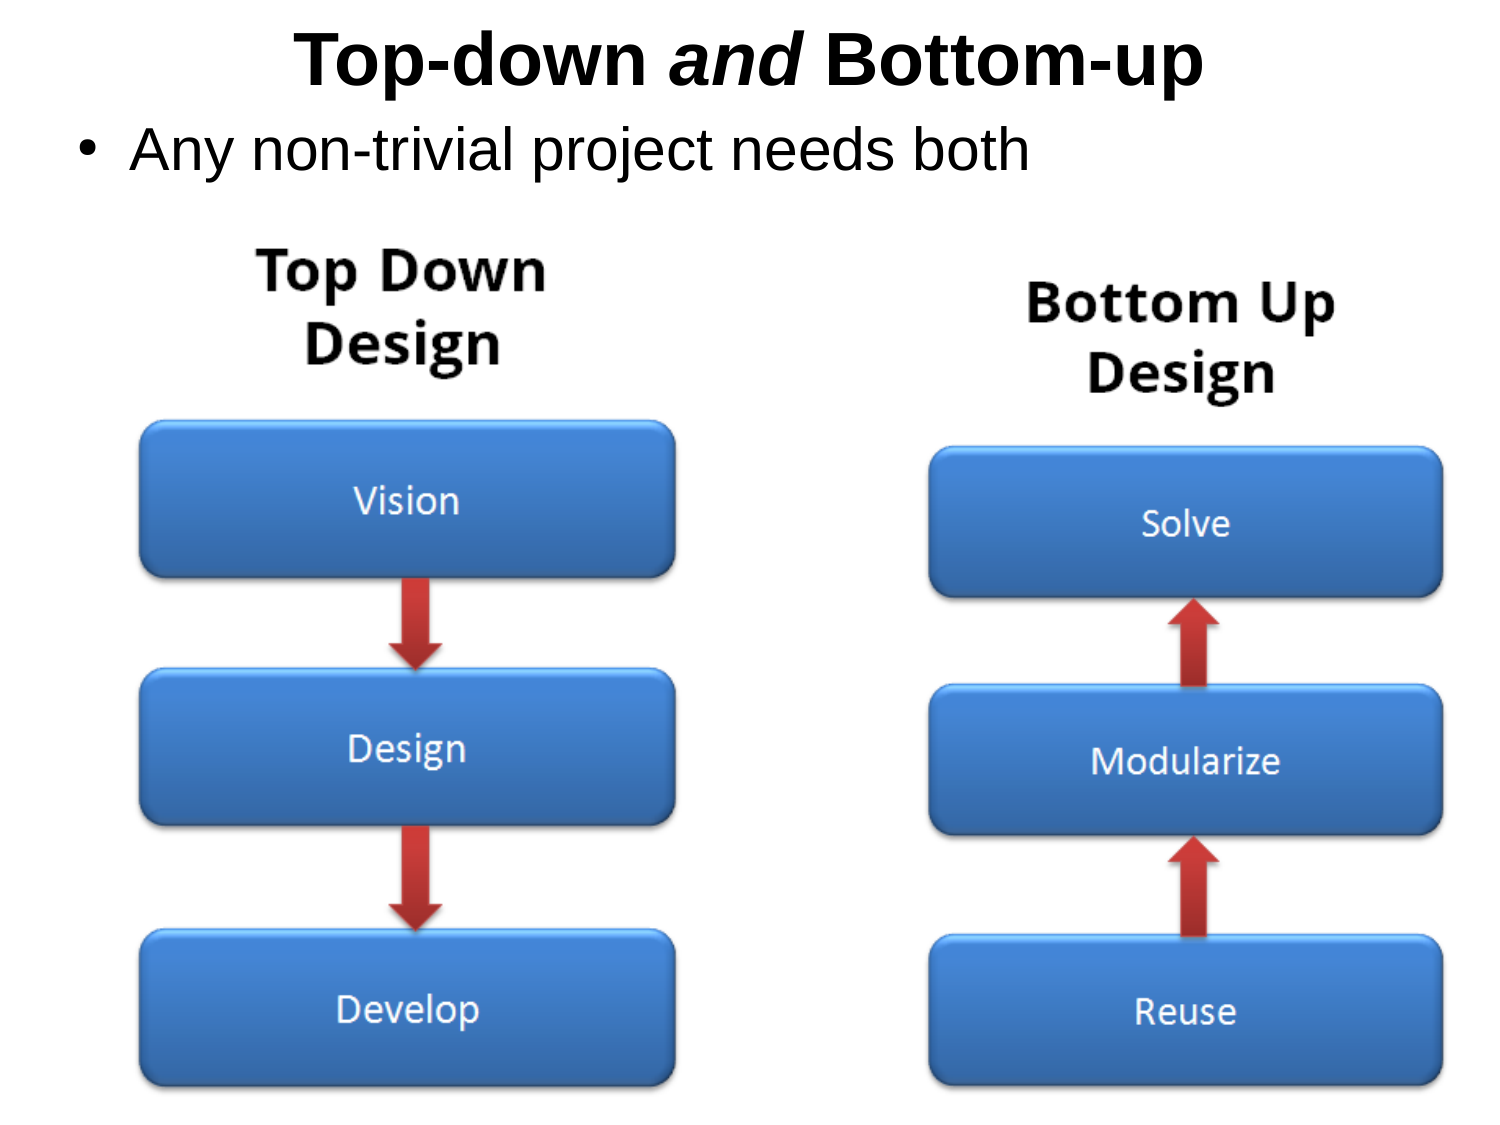

# Top-down and Bottom-up
Any non-trivial project needs both